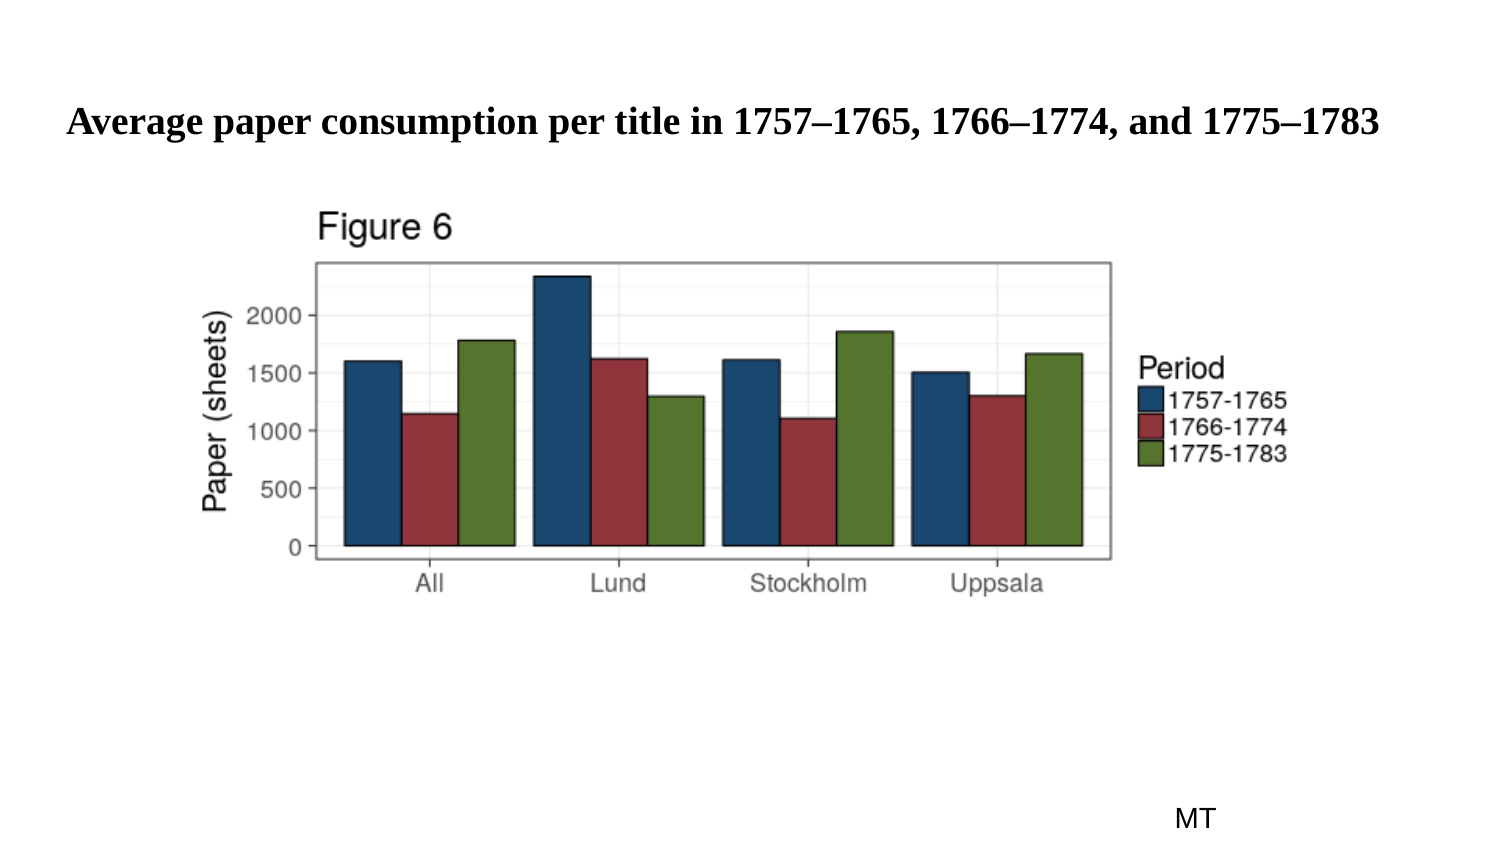

# Average paper consumption per title in 1757–1765, 1766–1774, and 1775–1783
MT